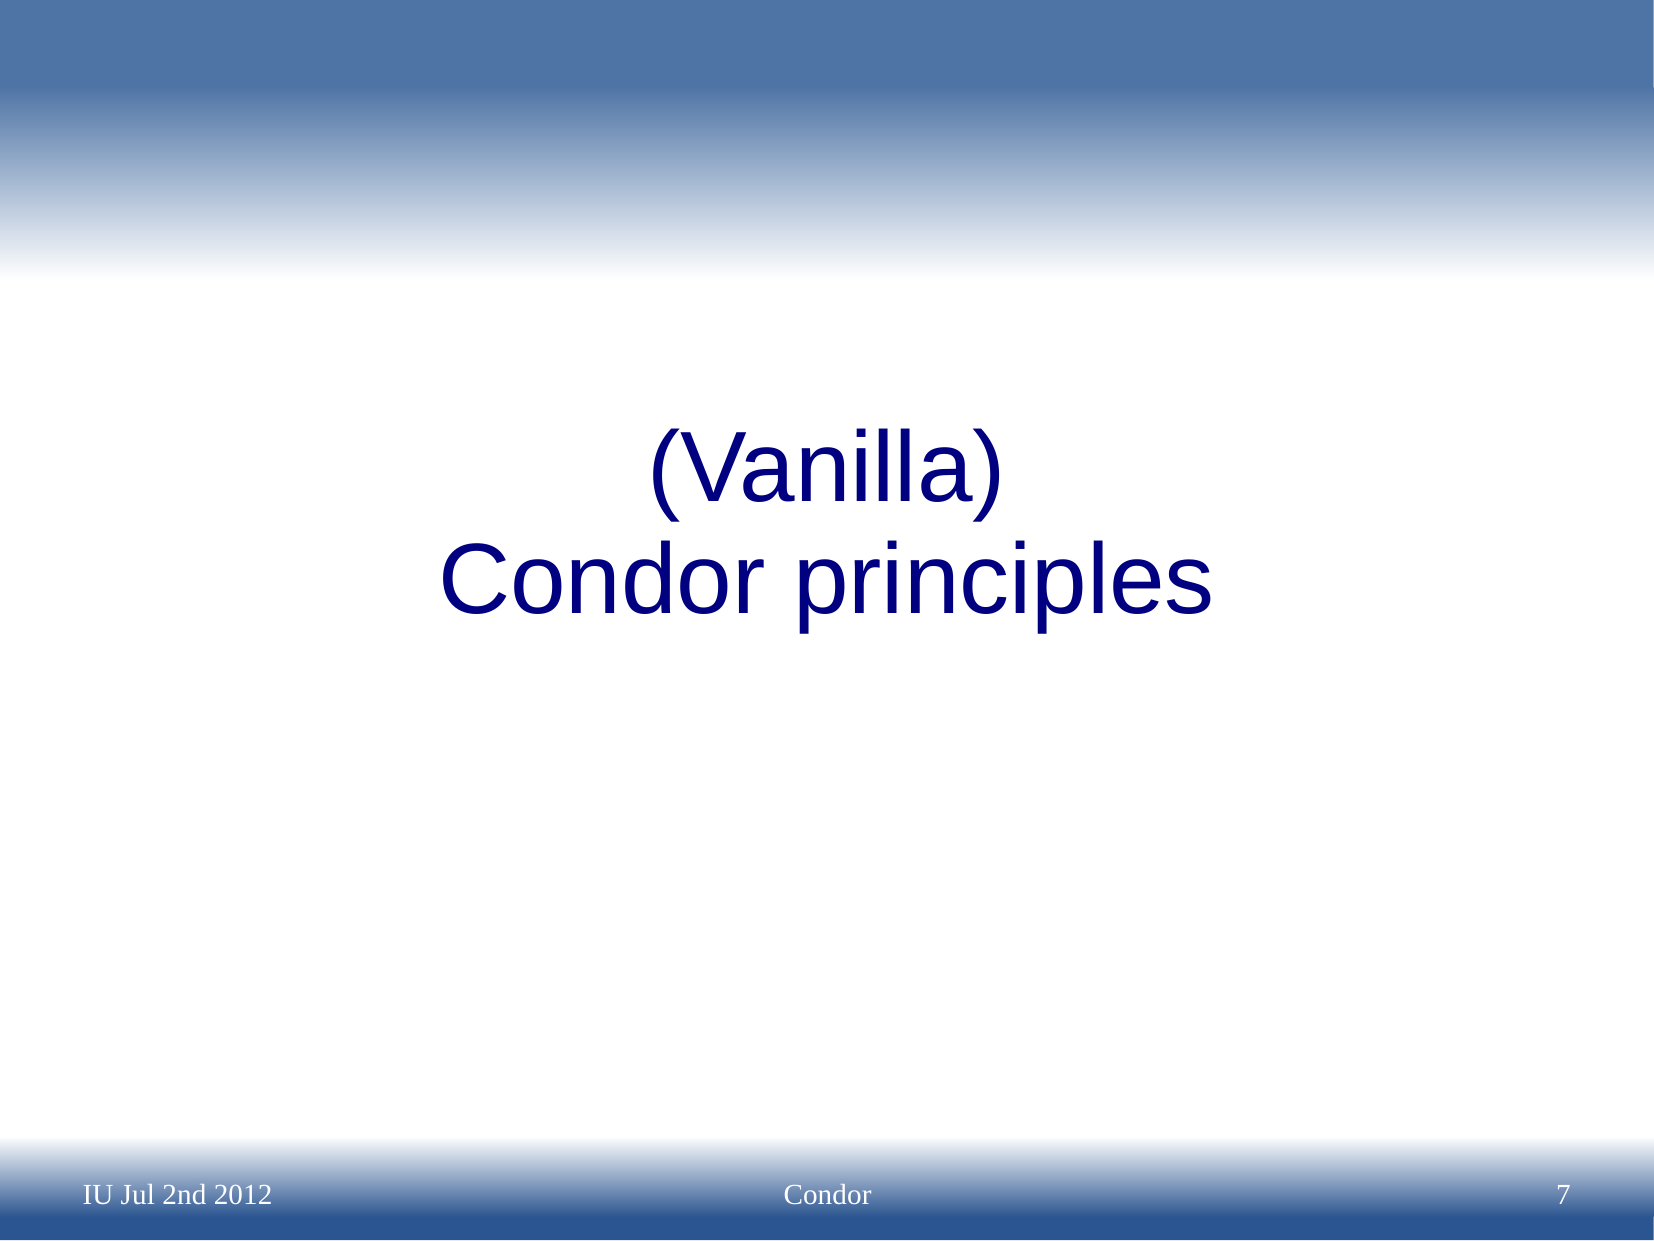

# (Vanilla) Condor principles
IU Jul 2nd 2012
Condor
7